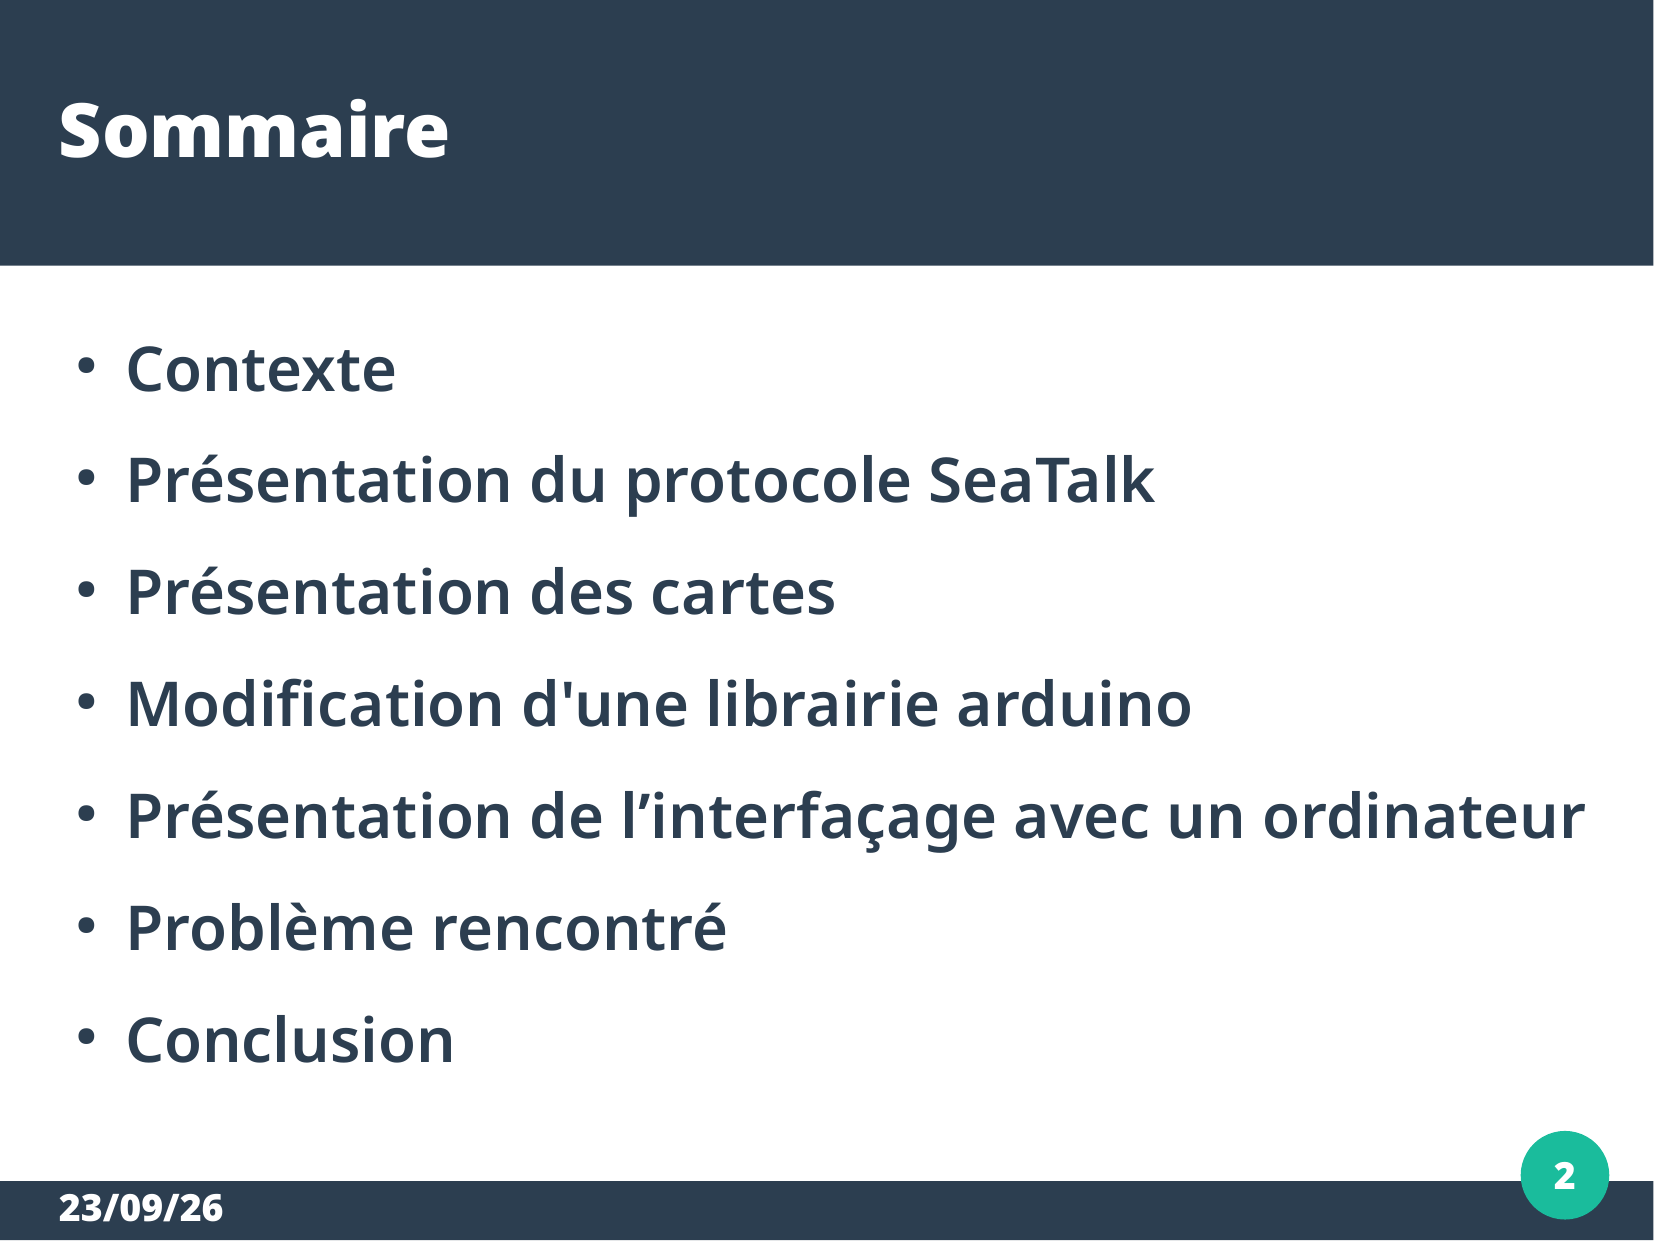

# Sommaire
Contexte
Présentation du protocole SeaTalk
Présentation des cartes
Modification d'une librairie arduino
Présentation de l’interfaçage avec un ordinateur
Problème rencontré
Conclusion
2